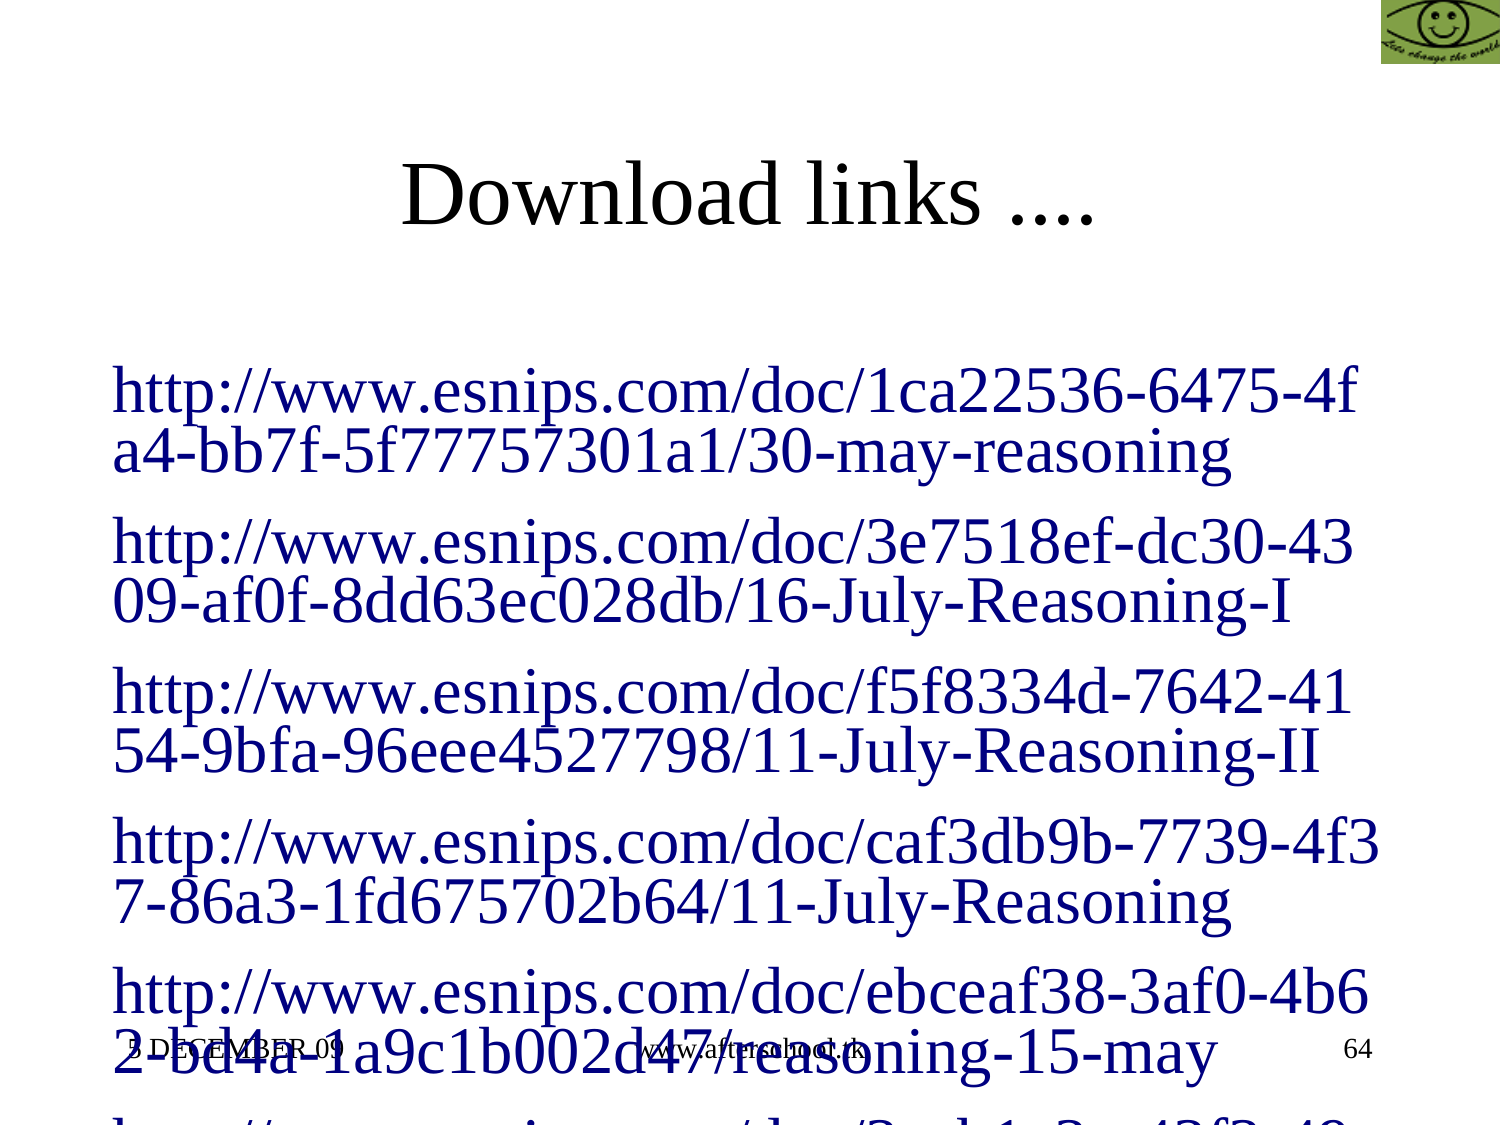

# Download links ....
http://www.esnips.com/doc/1ca22536-6475-4fa4-bb7f-5f77757301a1/30-may-reasoning
http://www.esnips.com/doc/3e7518ef-dc30-4309-af0f-8dd63ec028db/16-July-Reasoning-I
http://www.esnips.com/doc/f5f8334d-7642-4154-9bfa-96eee4527798/11-July-Reasoning-II
http://www.esnips.com/doc/caf3db9b-7739-4f37-86a3-1fd675702b64/11-July-Reasoning
http://www.esnips.com/doc/ebceaf38-3af0-4b62-bd4a-1a9c1b002d47/reasoning-15-may
http://www.esnips.com/doc/3aab1a3a-43f3-49a8-b819-af47124d2382/19-JUNE-REASONING--DI
MFI Seminar Jain PG College
AFTERSCHOOOL centre for social entrepreneurship
64